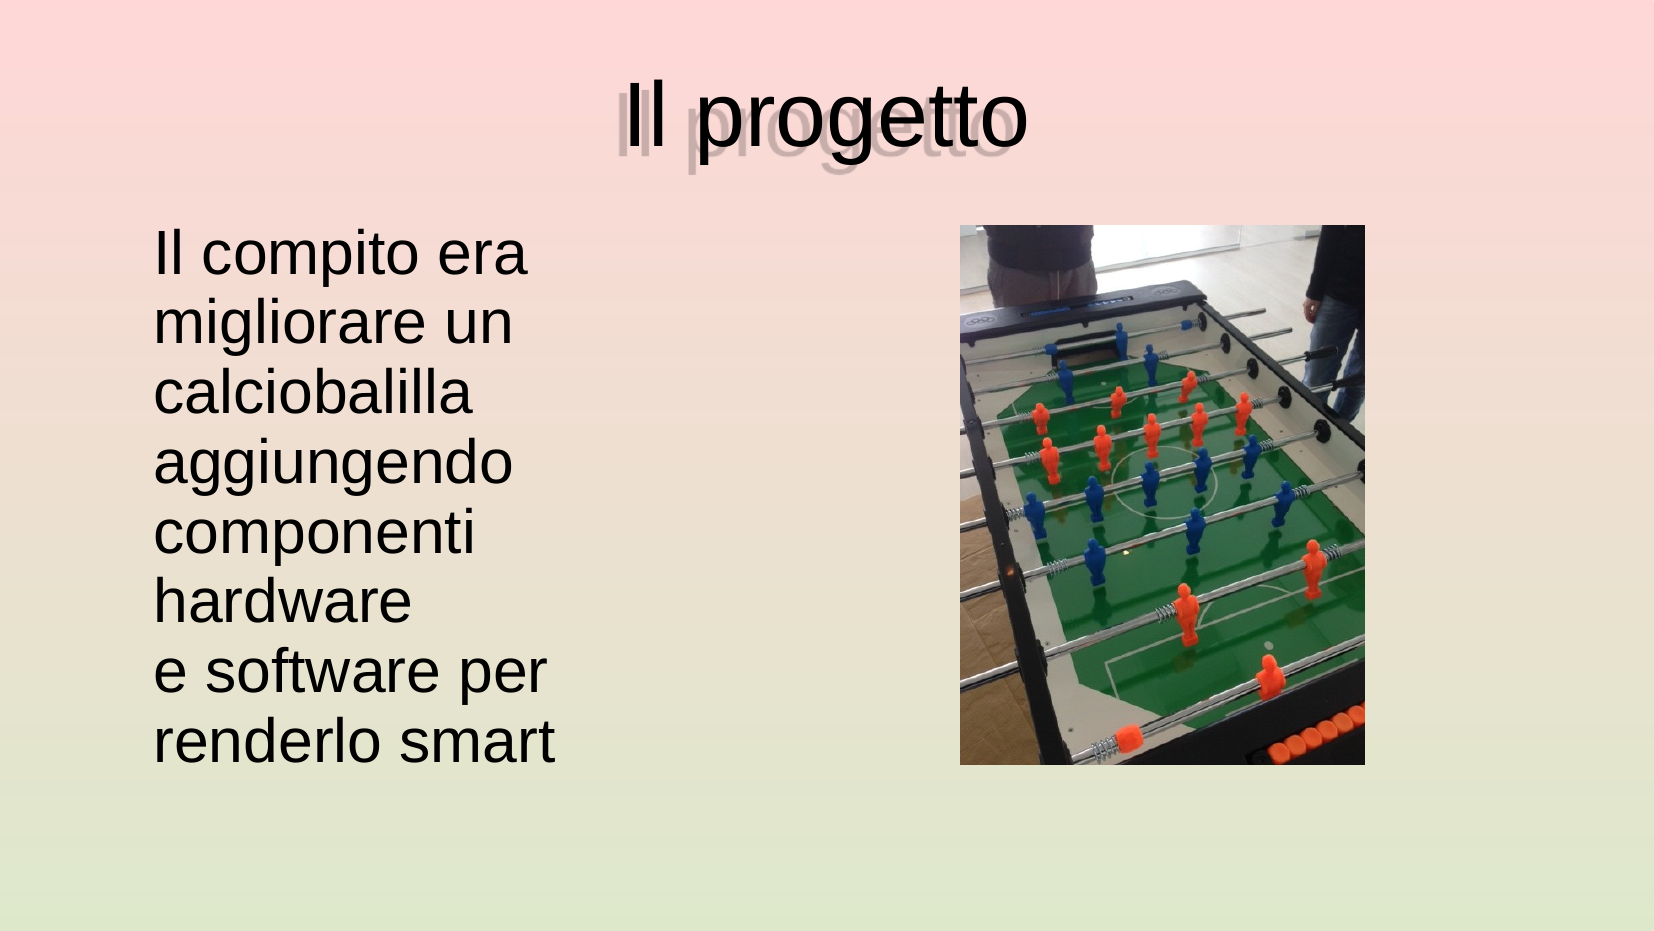

# Il progetto
Il compito era migliorare un calciobalilla aggiungendo componenti hardware e software per renderlo smart